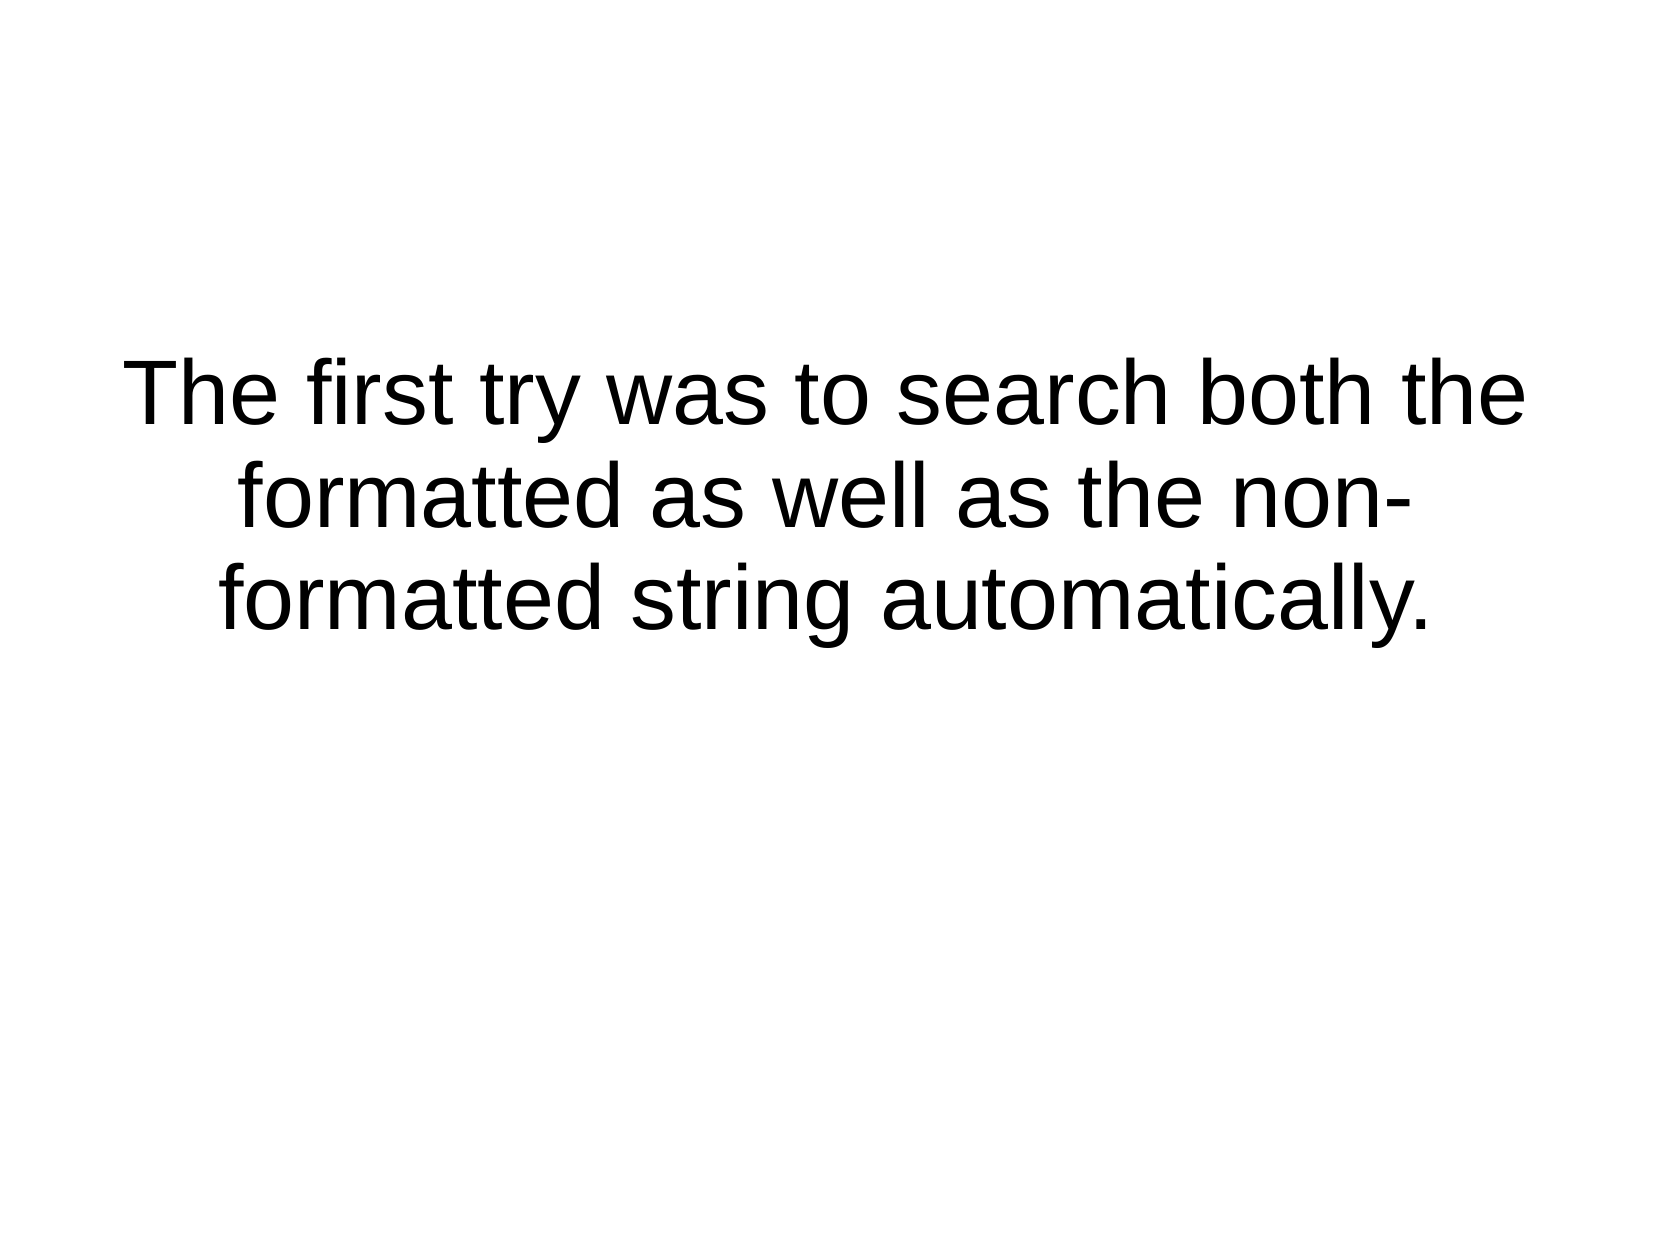

# The first try was to search both the formatted as well as the non-formatted string automatically.